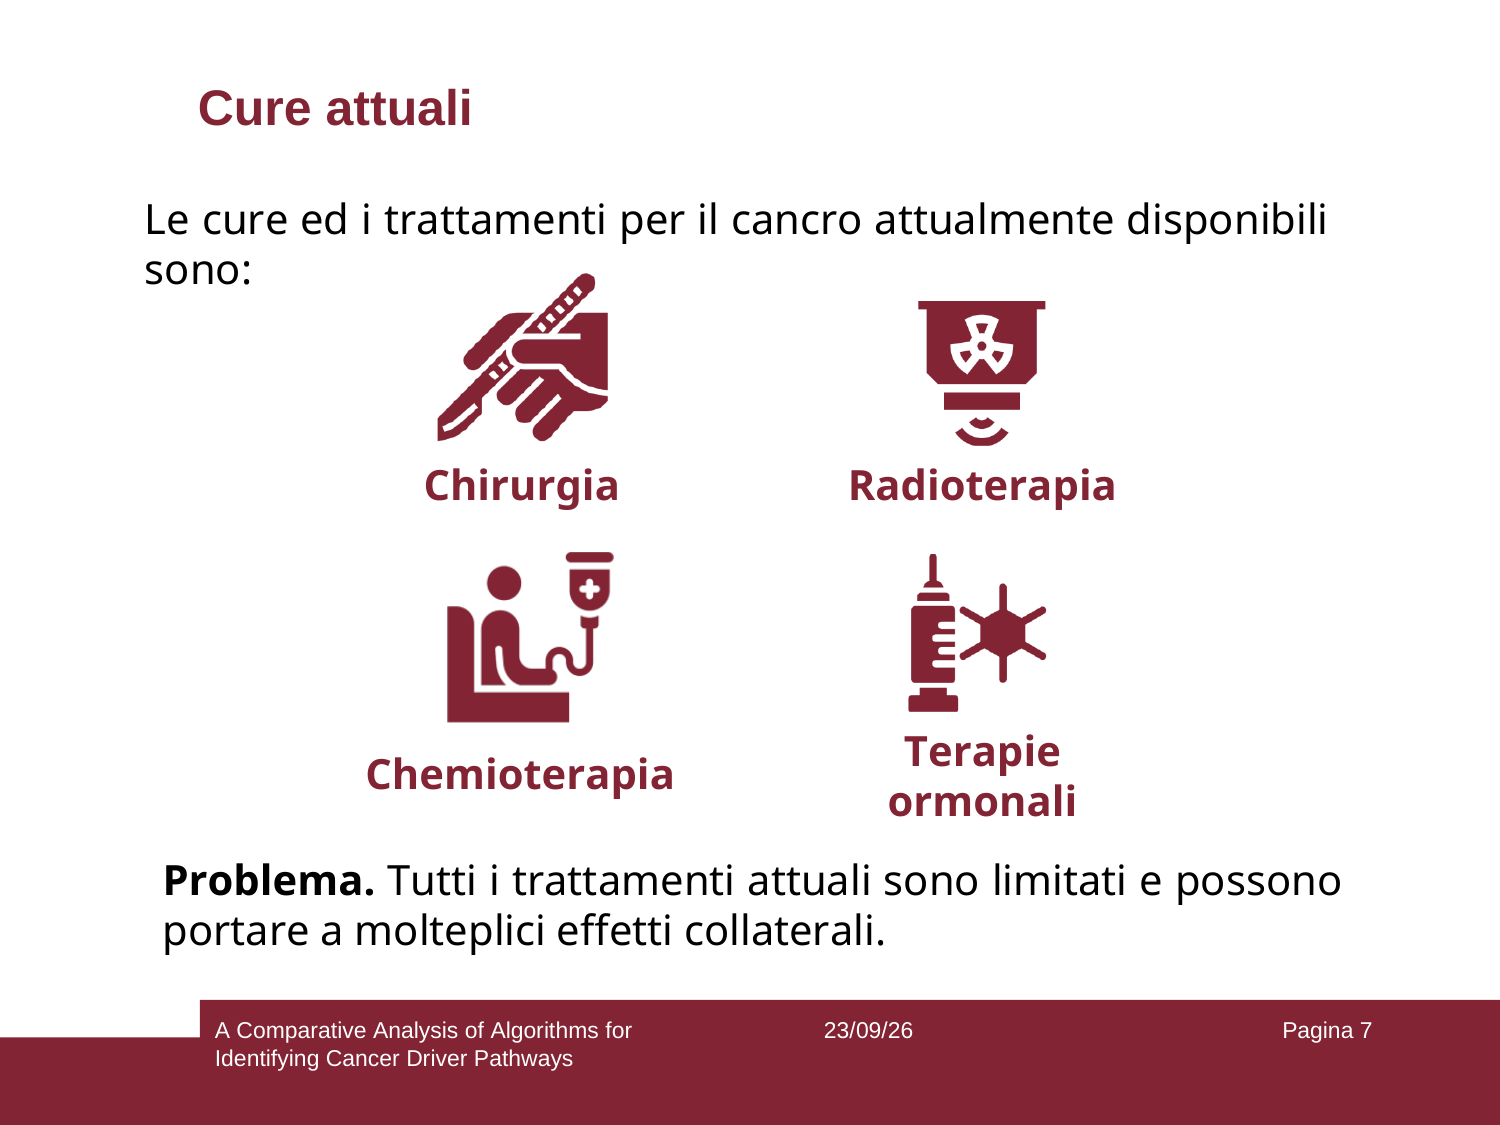

# Cure attuali
Le cure ed i trattamenti per il cancro attualmente disponibili sono:
Chirurgia
Radioterapia
Terapie ormonali
Chemioterapia
Problema. Tutti i trattamenti attuali sono limitati e possono portare a molteplici effetti collaterali.
A Comparative Analysis of Algorithms for Identifying Cancer Driver Pathways
Pagina